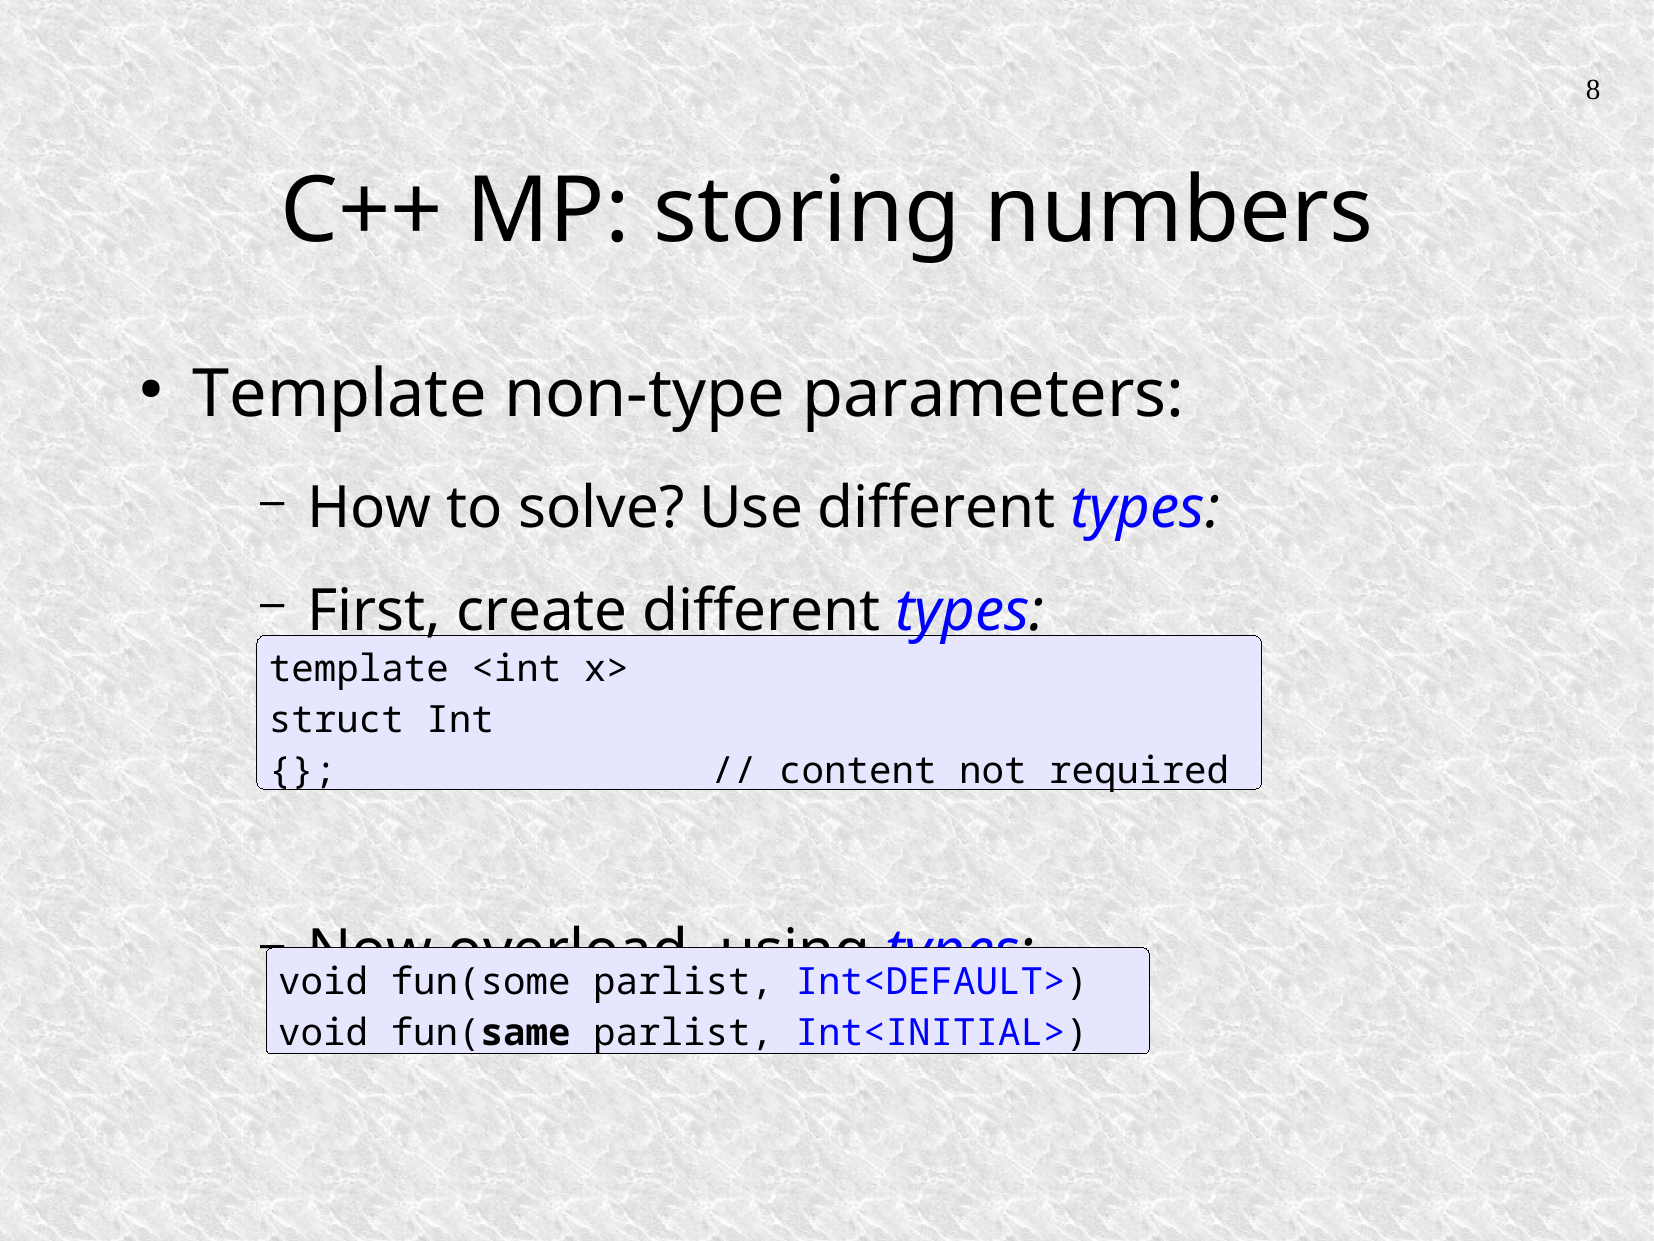

8
# C++ MP: storing numbers
Template non-type parameters:
How to solve? Use different types:
First, create different types:
Now overload, using types:
template <int x>
struct Int
{};						// content not required
void fun(some parlist, Int<DEFAULT>)
void fun(same parlist, Int<INITIAL>)